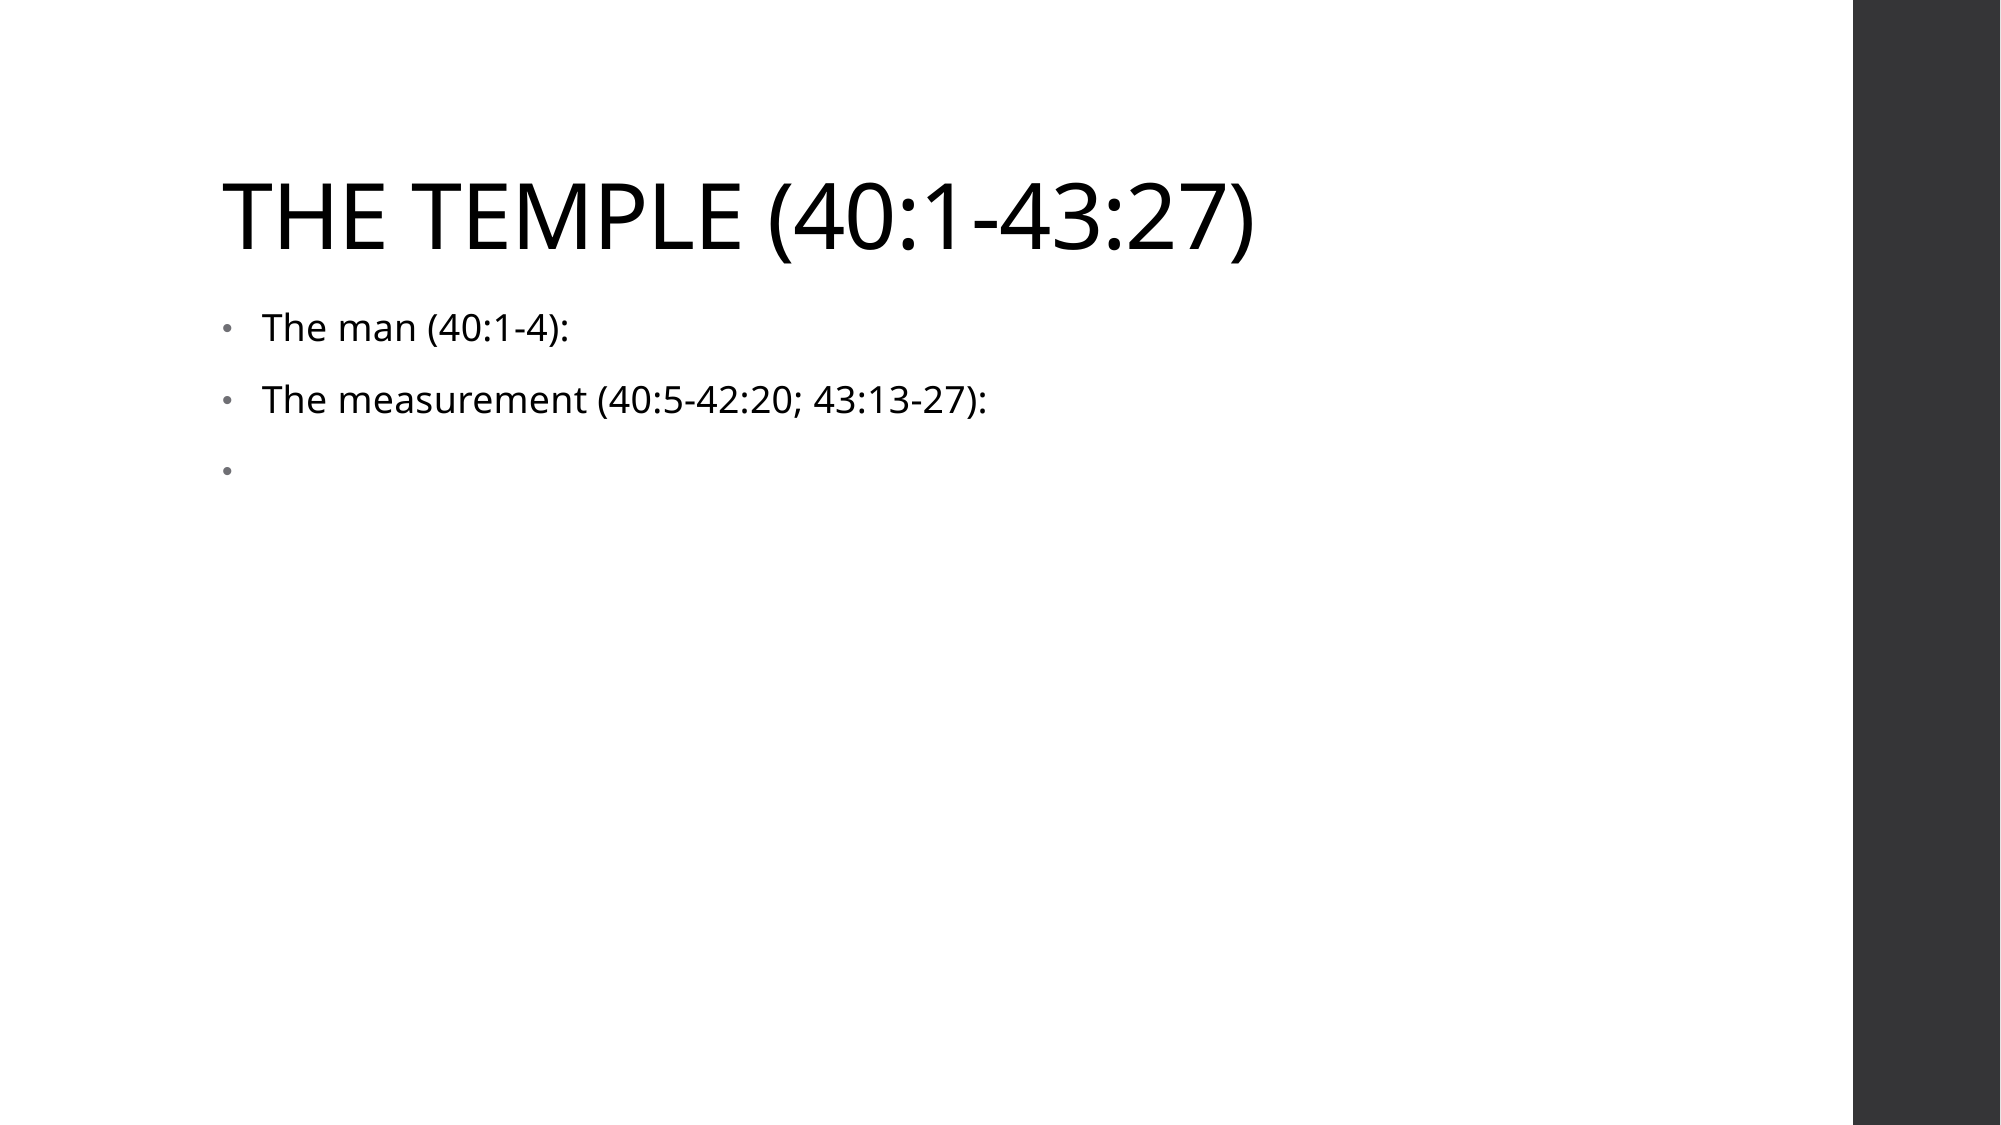

# THE TEMPLE (40:1-43:27)
 The man (40:1-4):
 The measurement (40:5-42:20; 43:13-27):